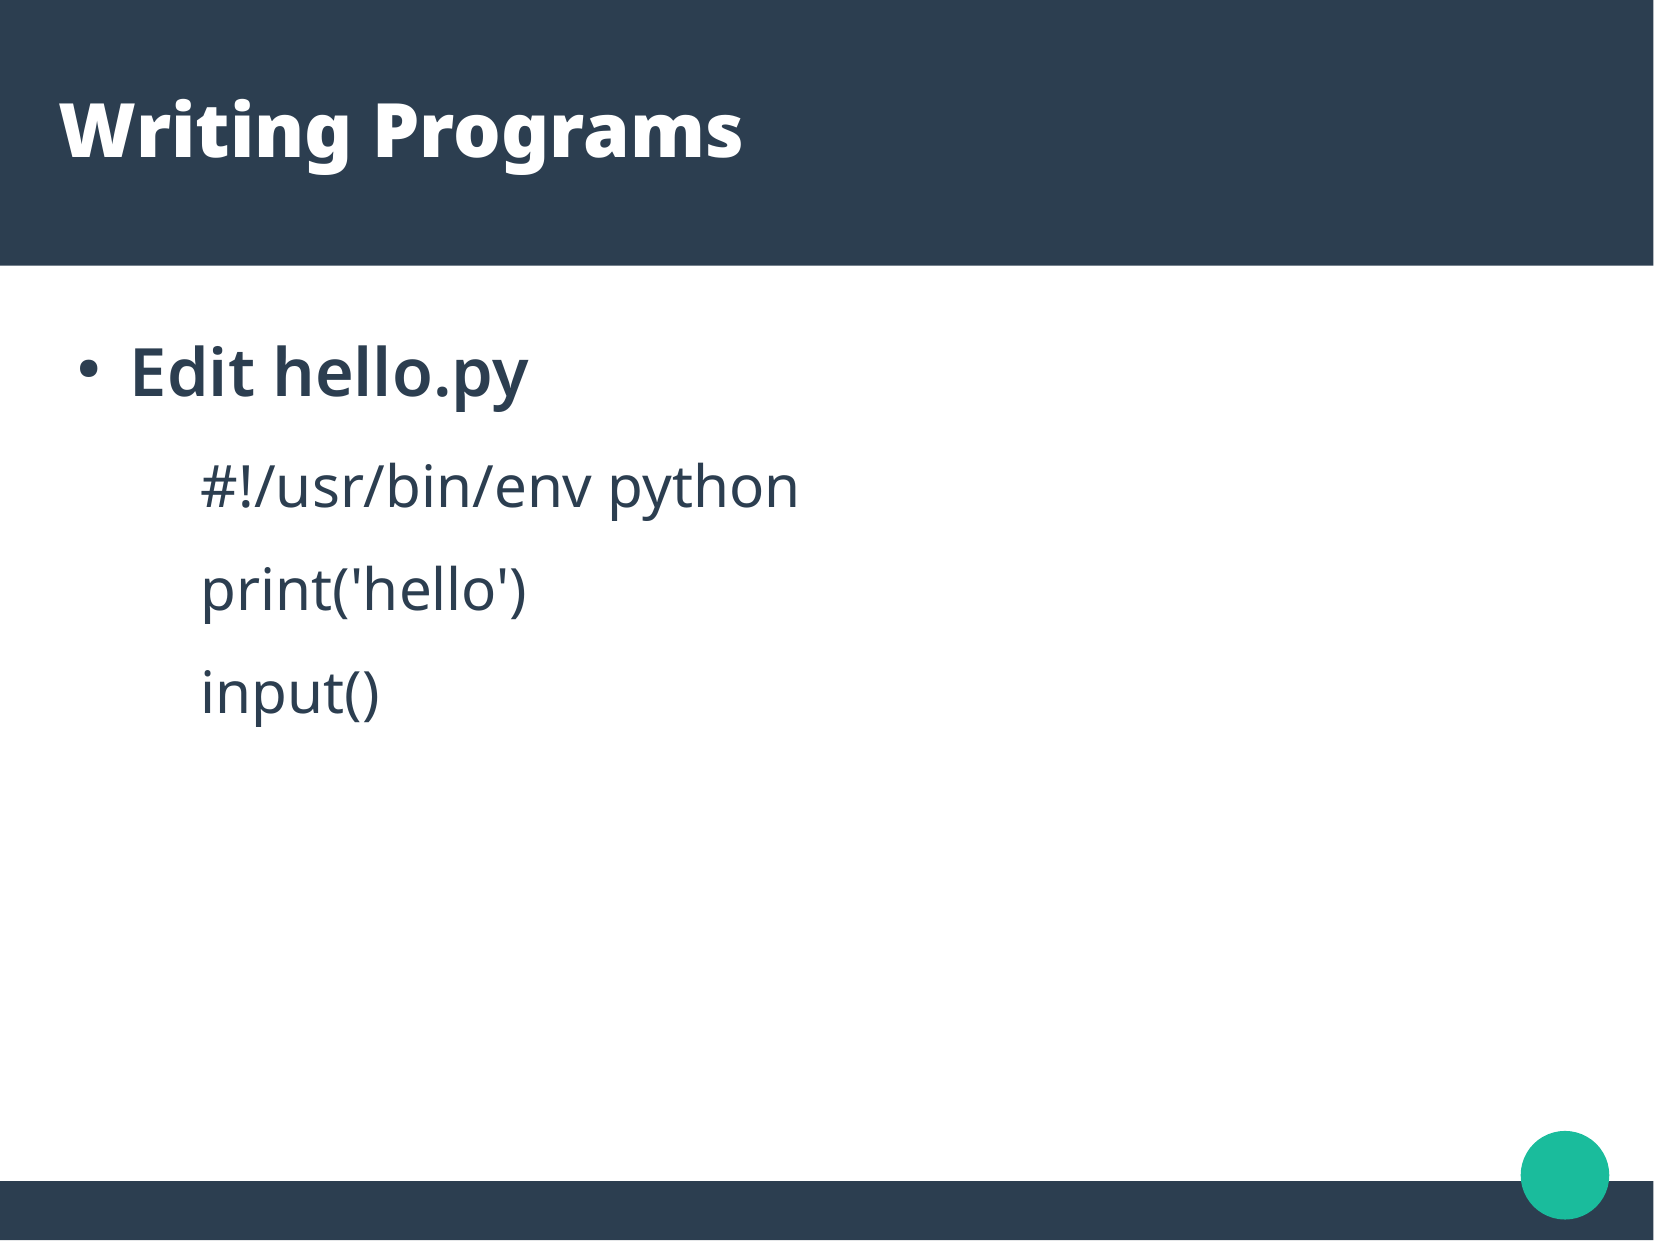

# Writing Programs
Edit hello.py
#!/usr/bin/env python
print('hello')
input()